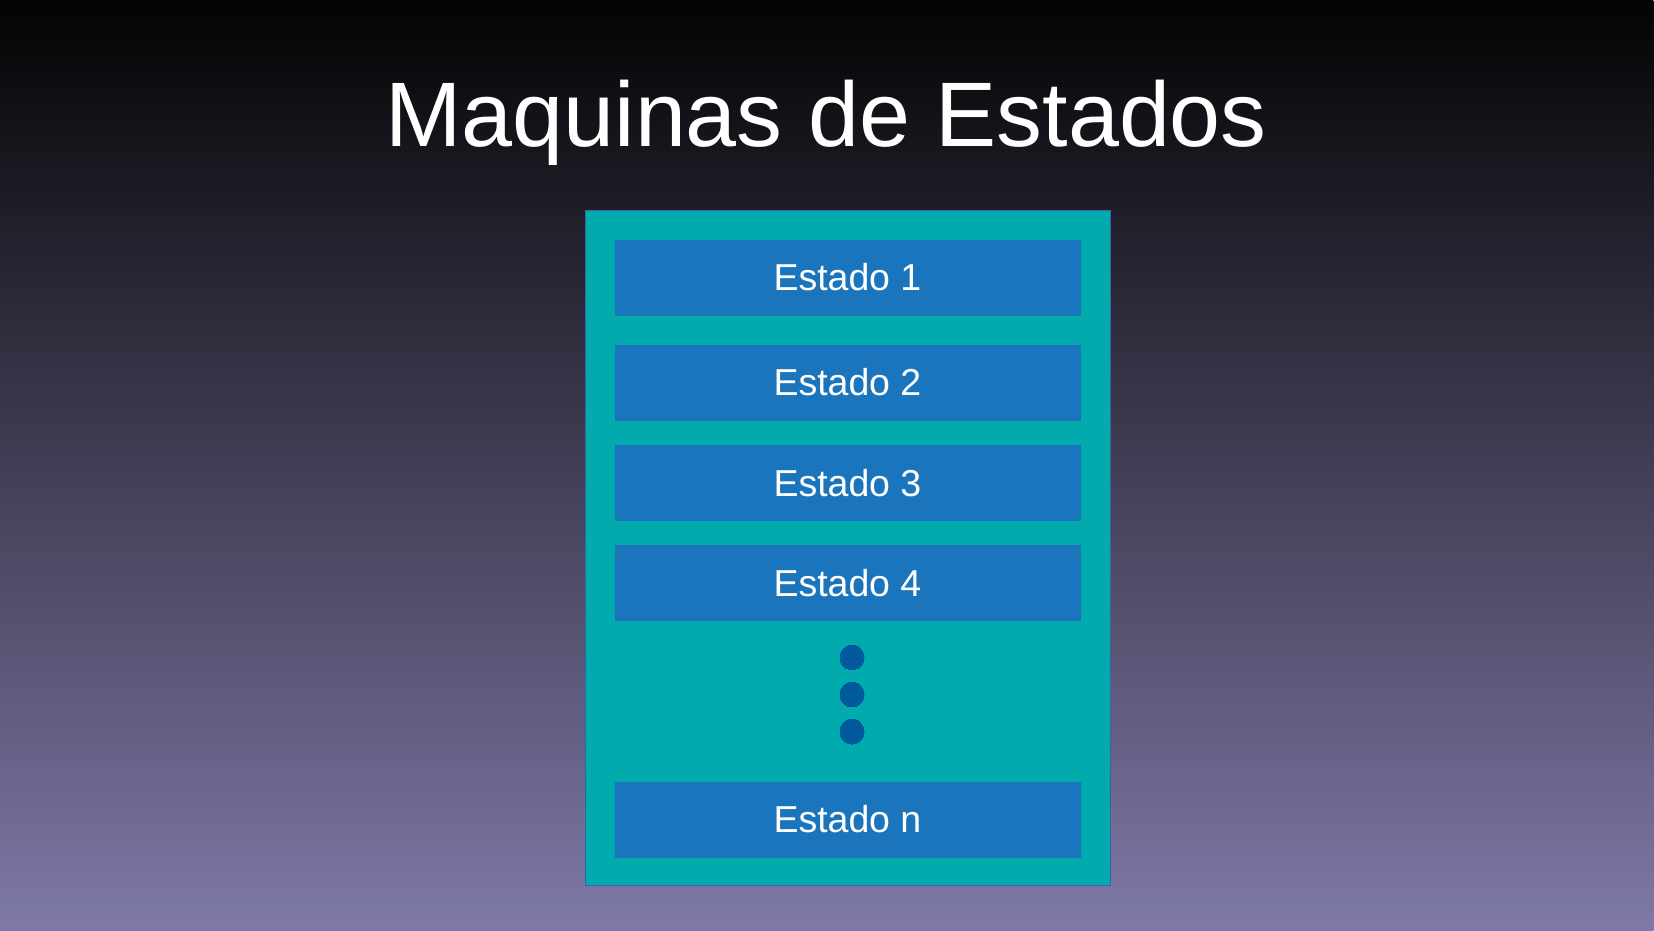

# Maquinas de Estados
Estado 1
Estado 2
Estado 3
Estado 4
Estado n